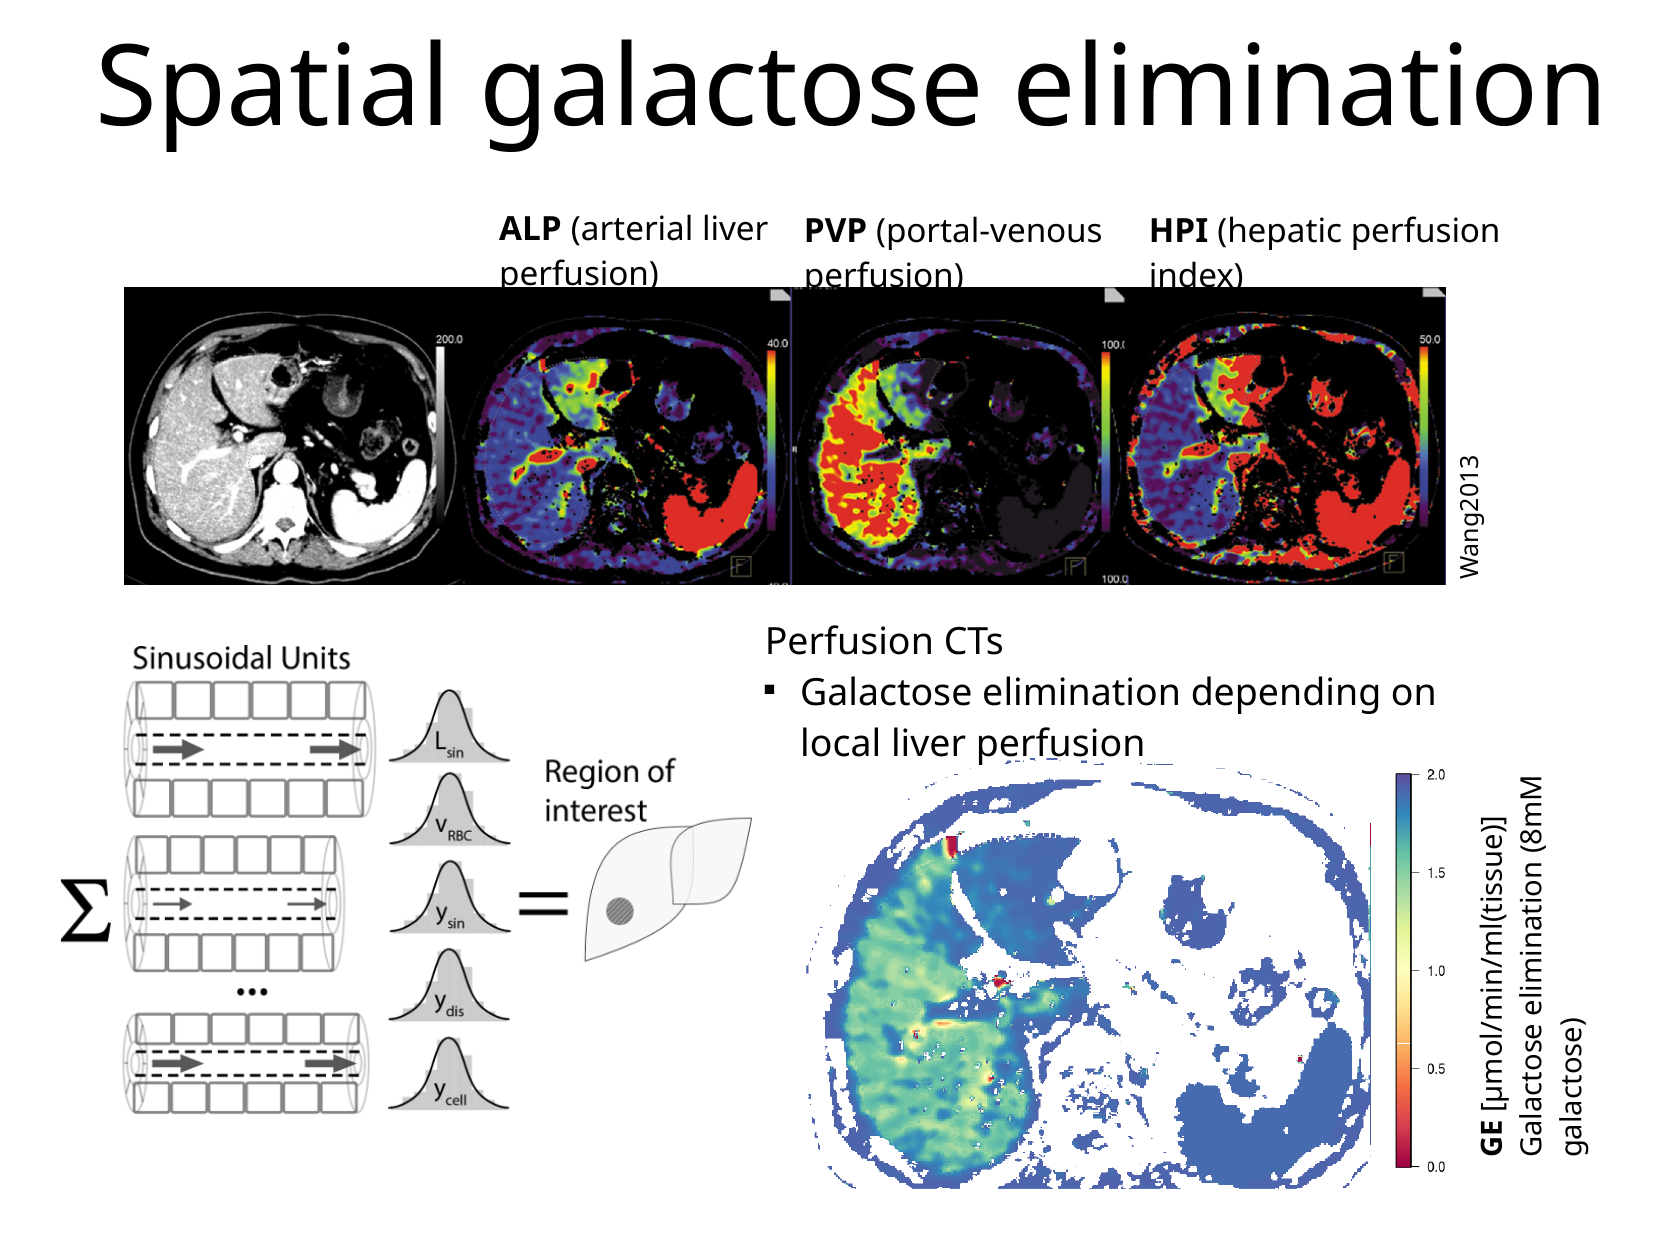

# Spatial galactose elimination
ALP (arterial liver
perfusion)
PVP (portal-venous
perfusion)
HPI (hepatic perfusion
index)
Wang2013
Perfusion CTs
Galactose elimination depending on
local liver perfusion
GE [µmol/min/ml(tissue)]
Galactose elimination (8mM galactose)